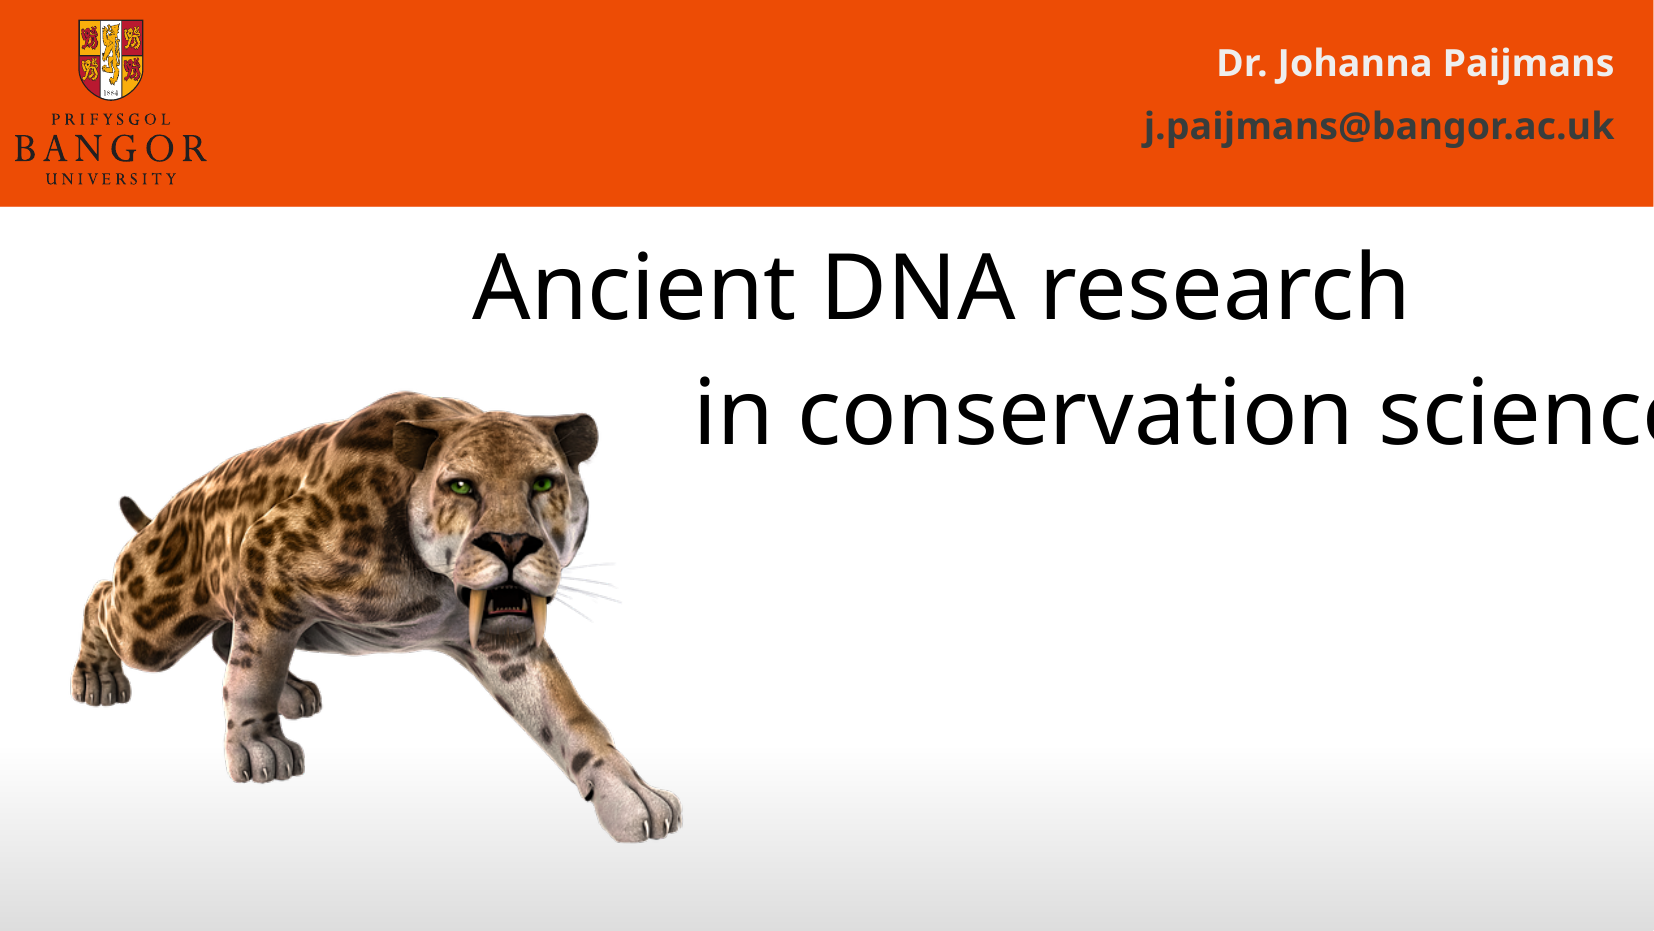

Dr. Johanna Paijmans
j.paijmans@bangor.ac.uk
# Ancient DNA research in conservation science